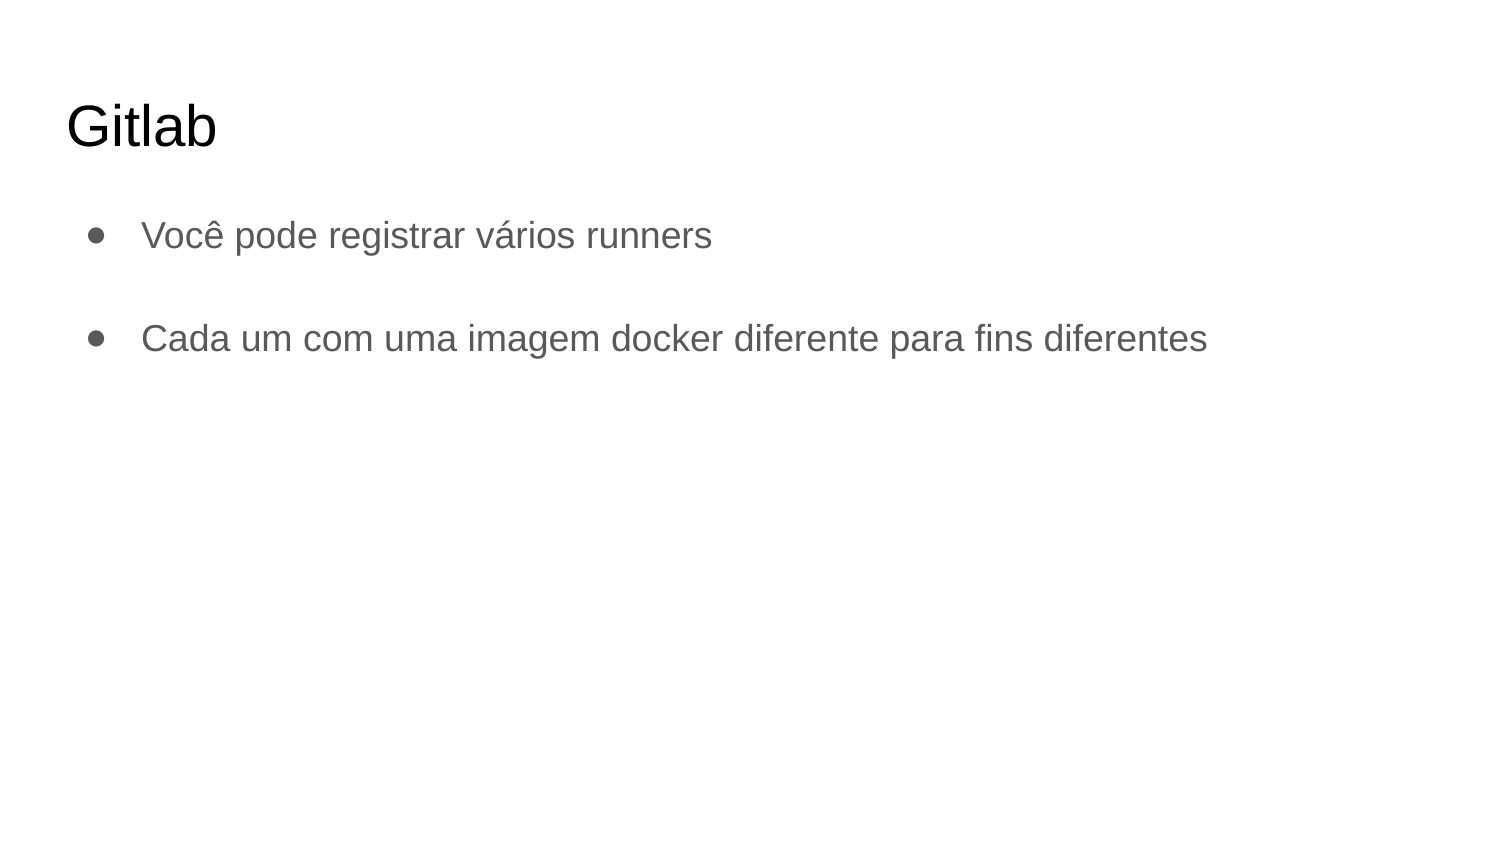

# Gitlab
Você pode registrar vários runners
Cada um com uma imagem docker diferente para fins diferentes